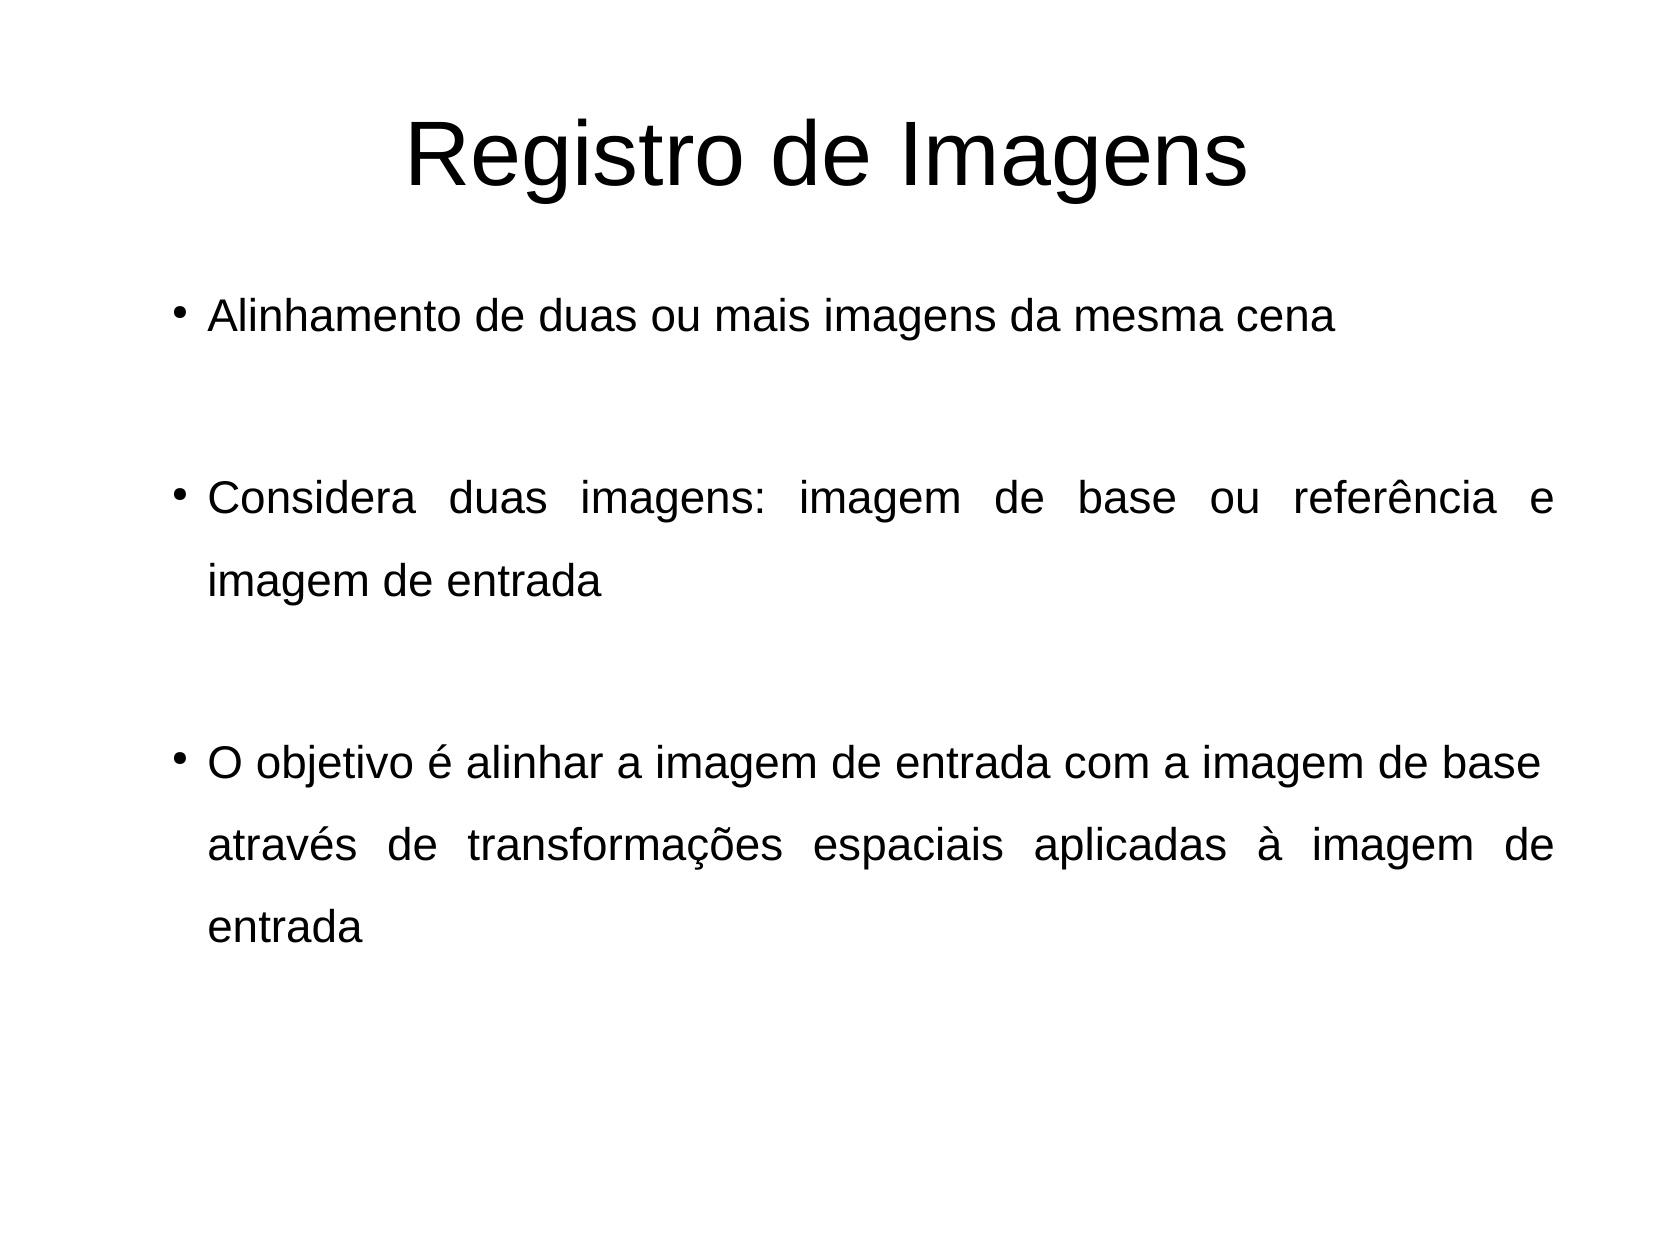

# Registro de Imagens
Alinhamento de duas ou mais imagens da mesma cena
Considera duas imagens: imagem de base ou referência e imagem de entrada
O objetivo é alinhar a imagem de entrada com a imagem de base através de transformações espaciais aplicadas à imagem de entrada